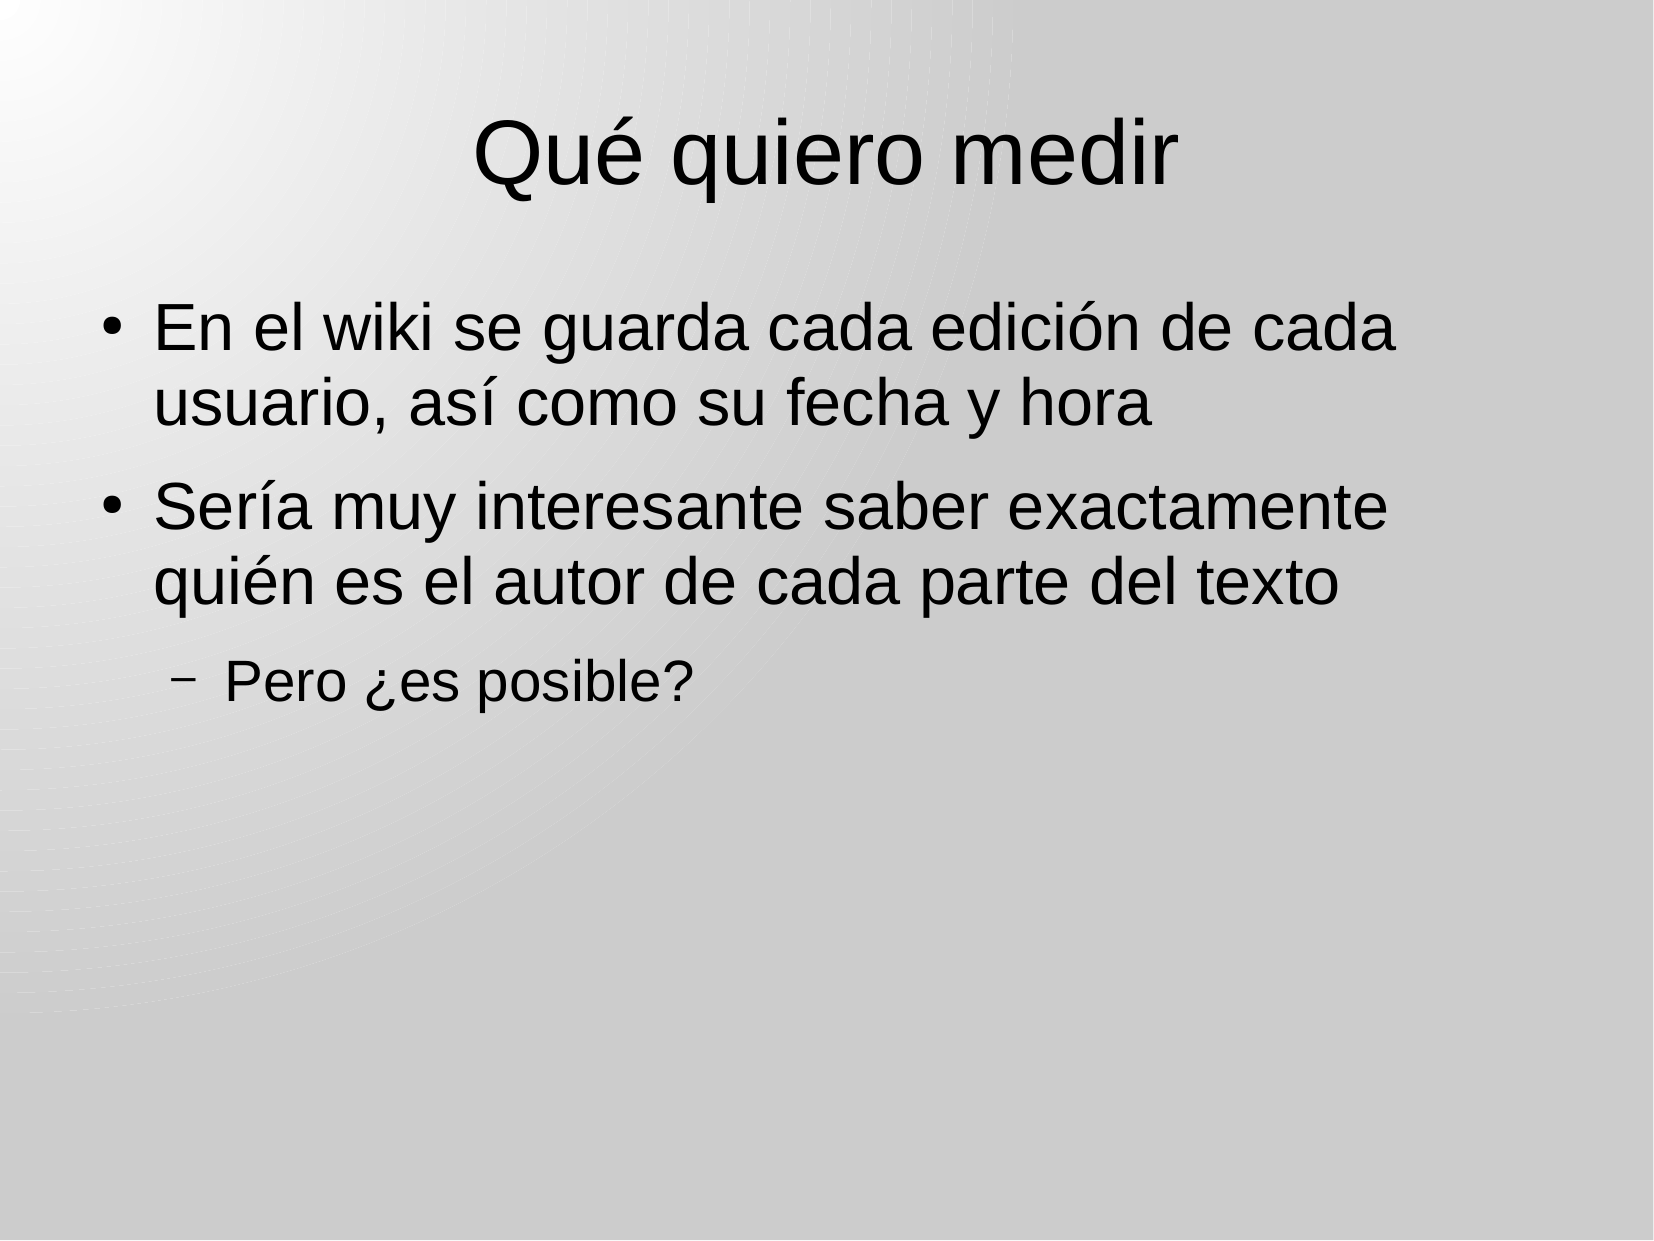

# Qué quiero medir
En el wiki se guarda cada edición de cada usuario, así como su fecha y hora
Sería muy interesante saber exactamente quién es el autor de cada parte del texto
Pero ¿es posible?